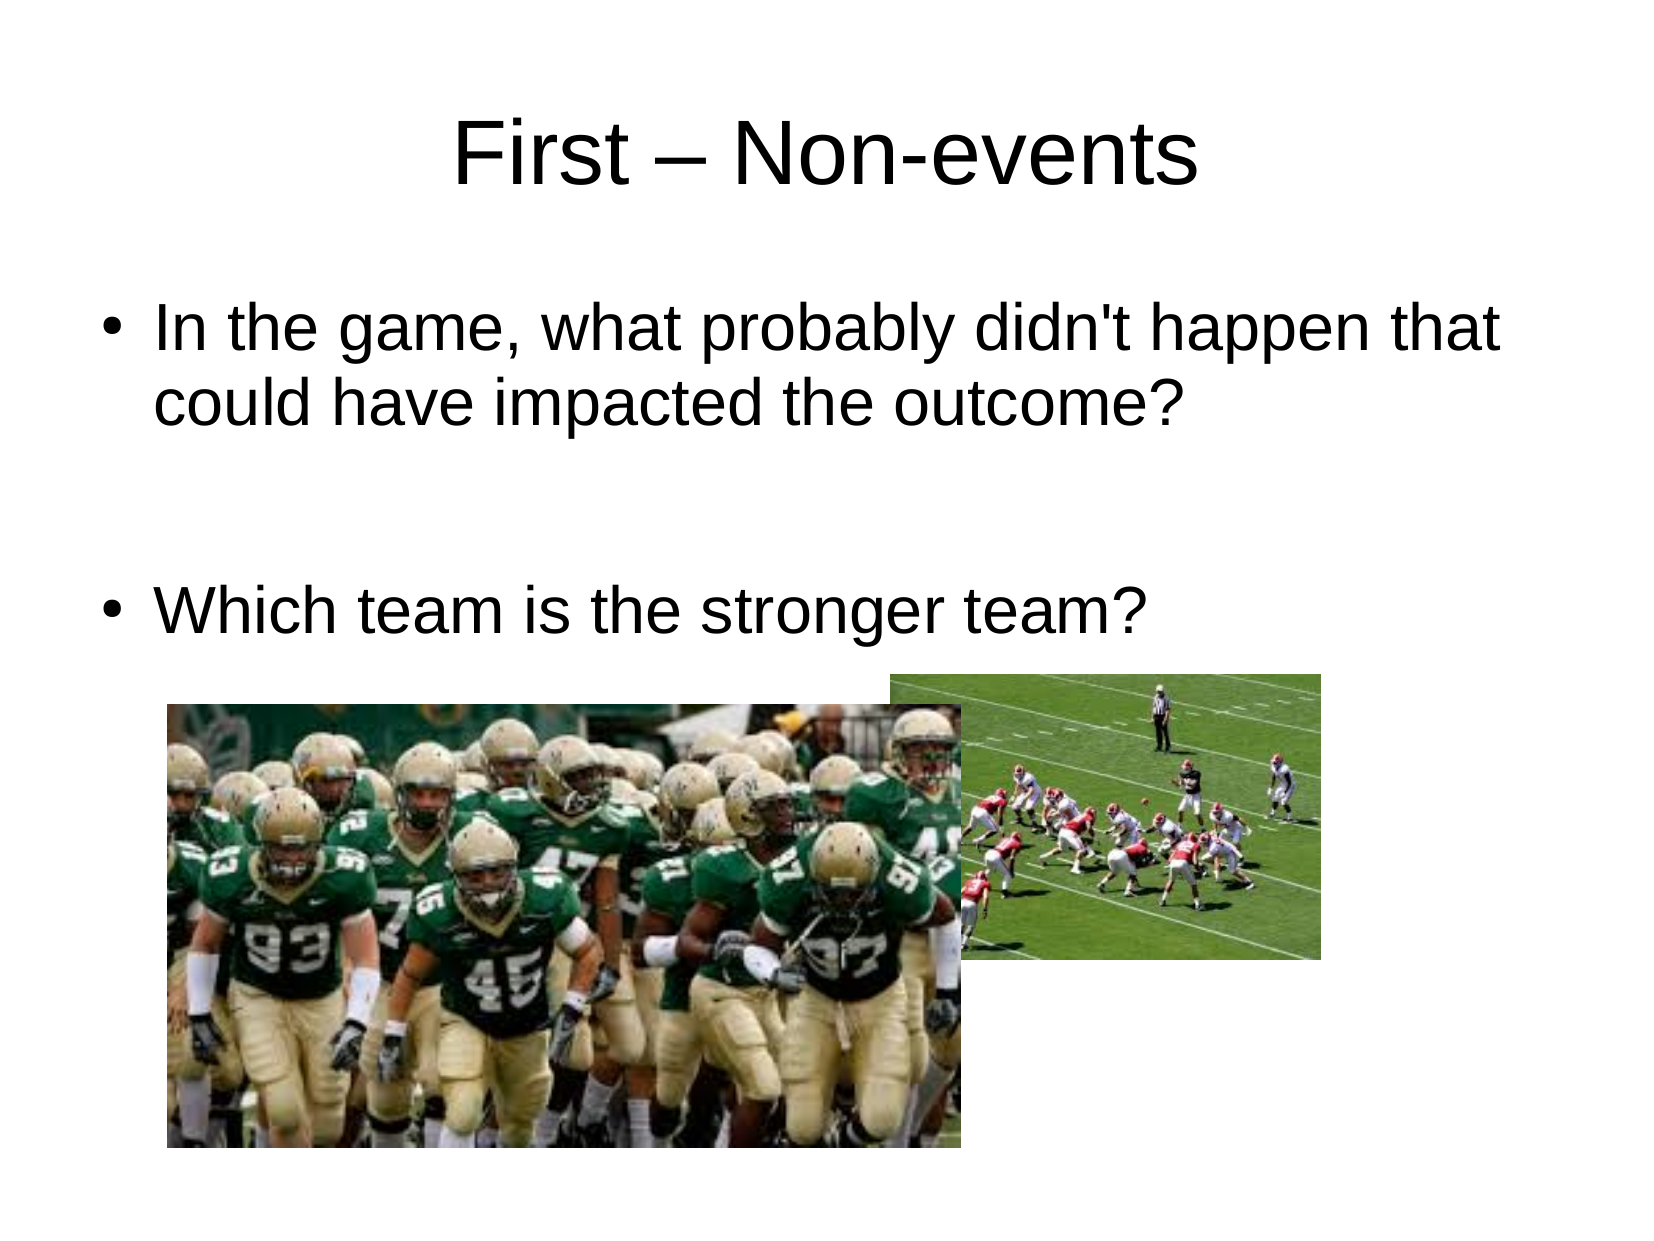

# First – Non-events
In the game, what probably didn't happen that could have impacted the outcome?
Which team is the stronger team?